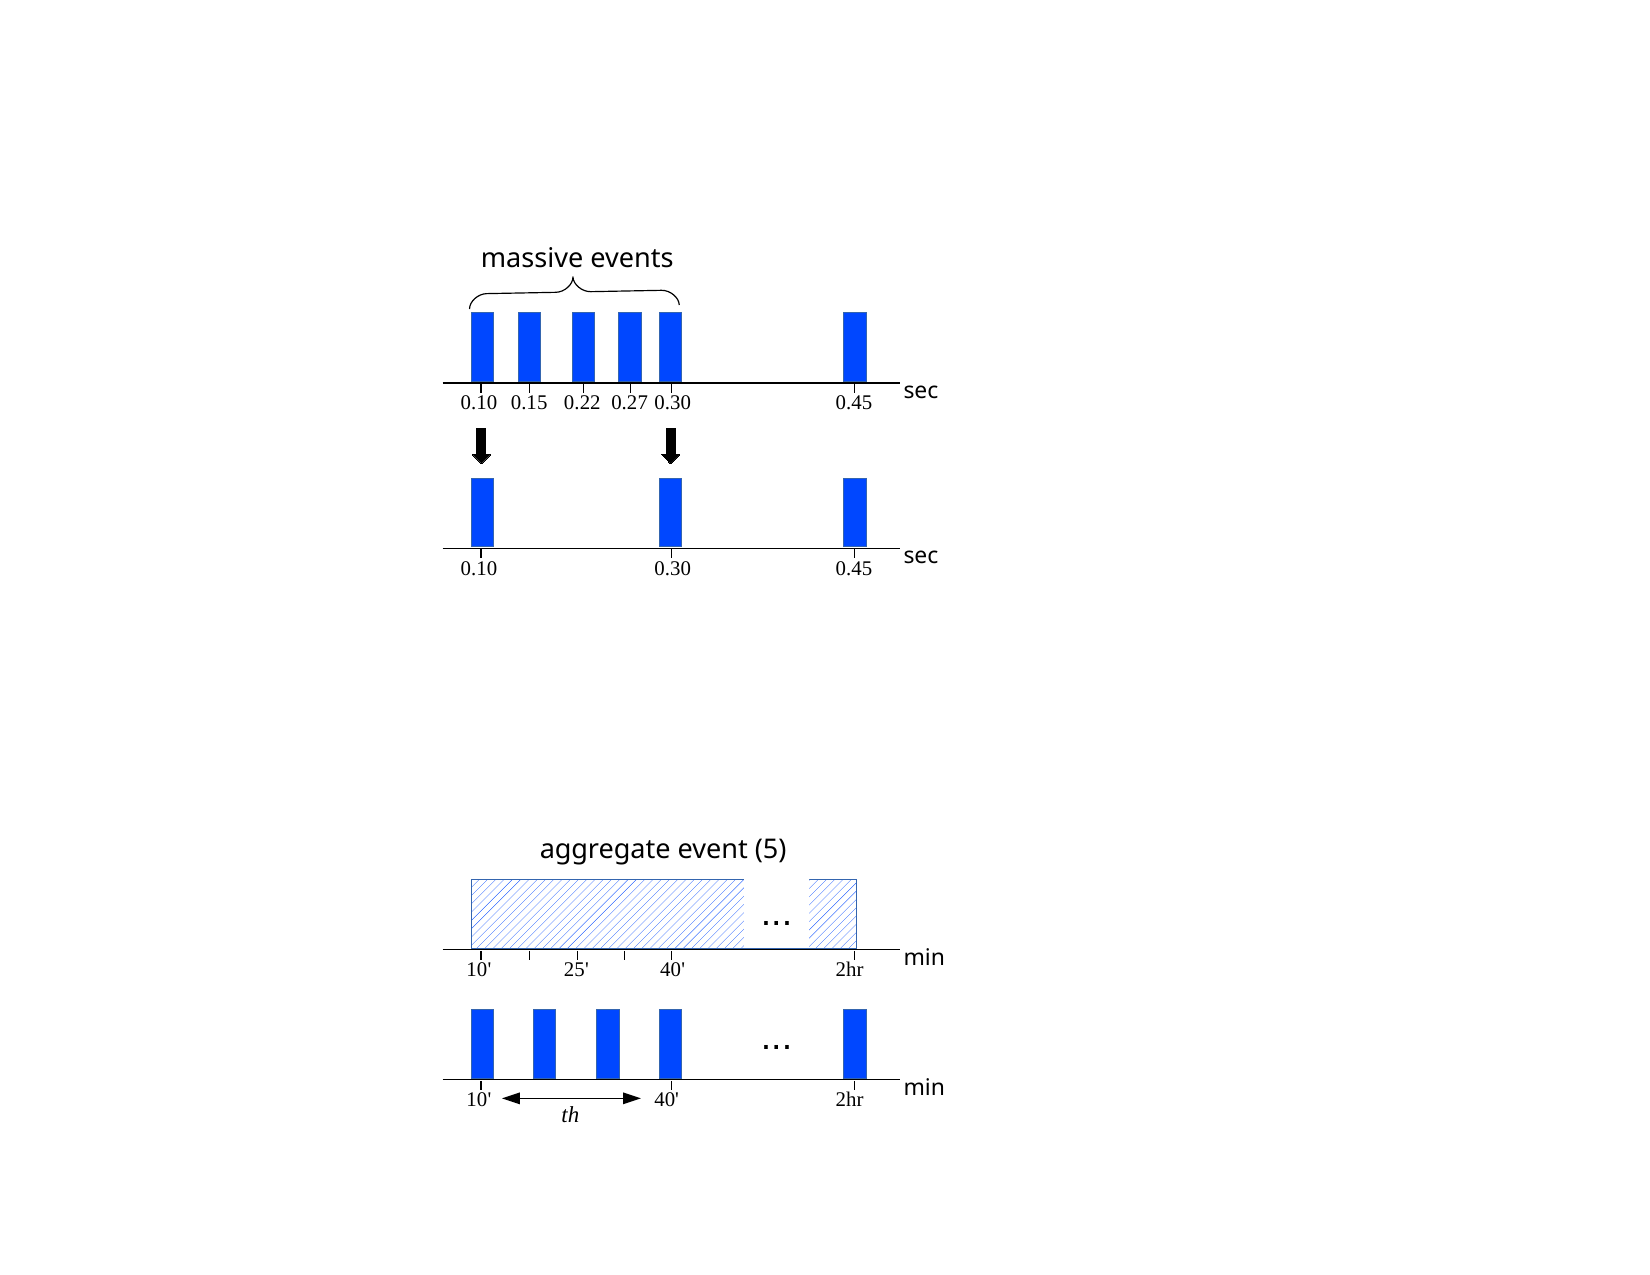

massive events
sec
0.10
0.15
0.22
0.27
0.30
0.45
sec
0.10
0.30
0.45
aggregate event (5)
...
min
10'
25'
40'
2hr
...
min
10'
40'
2hr
th